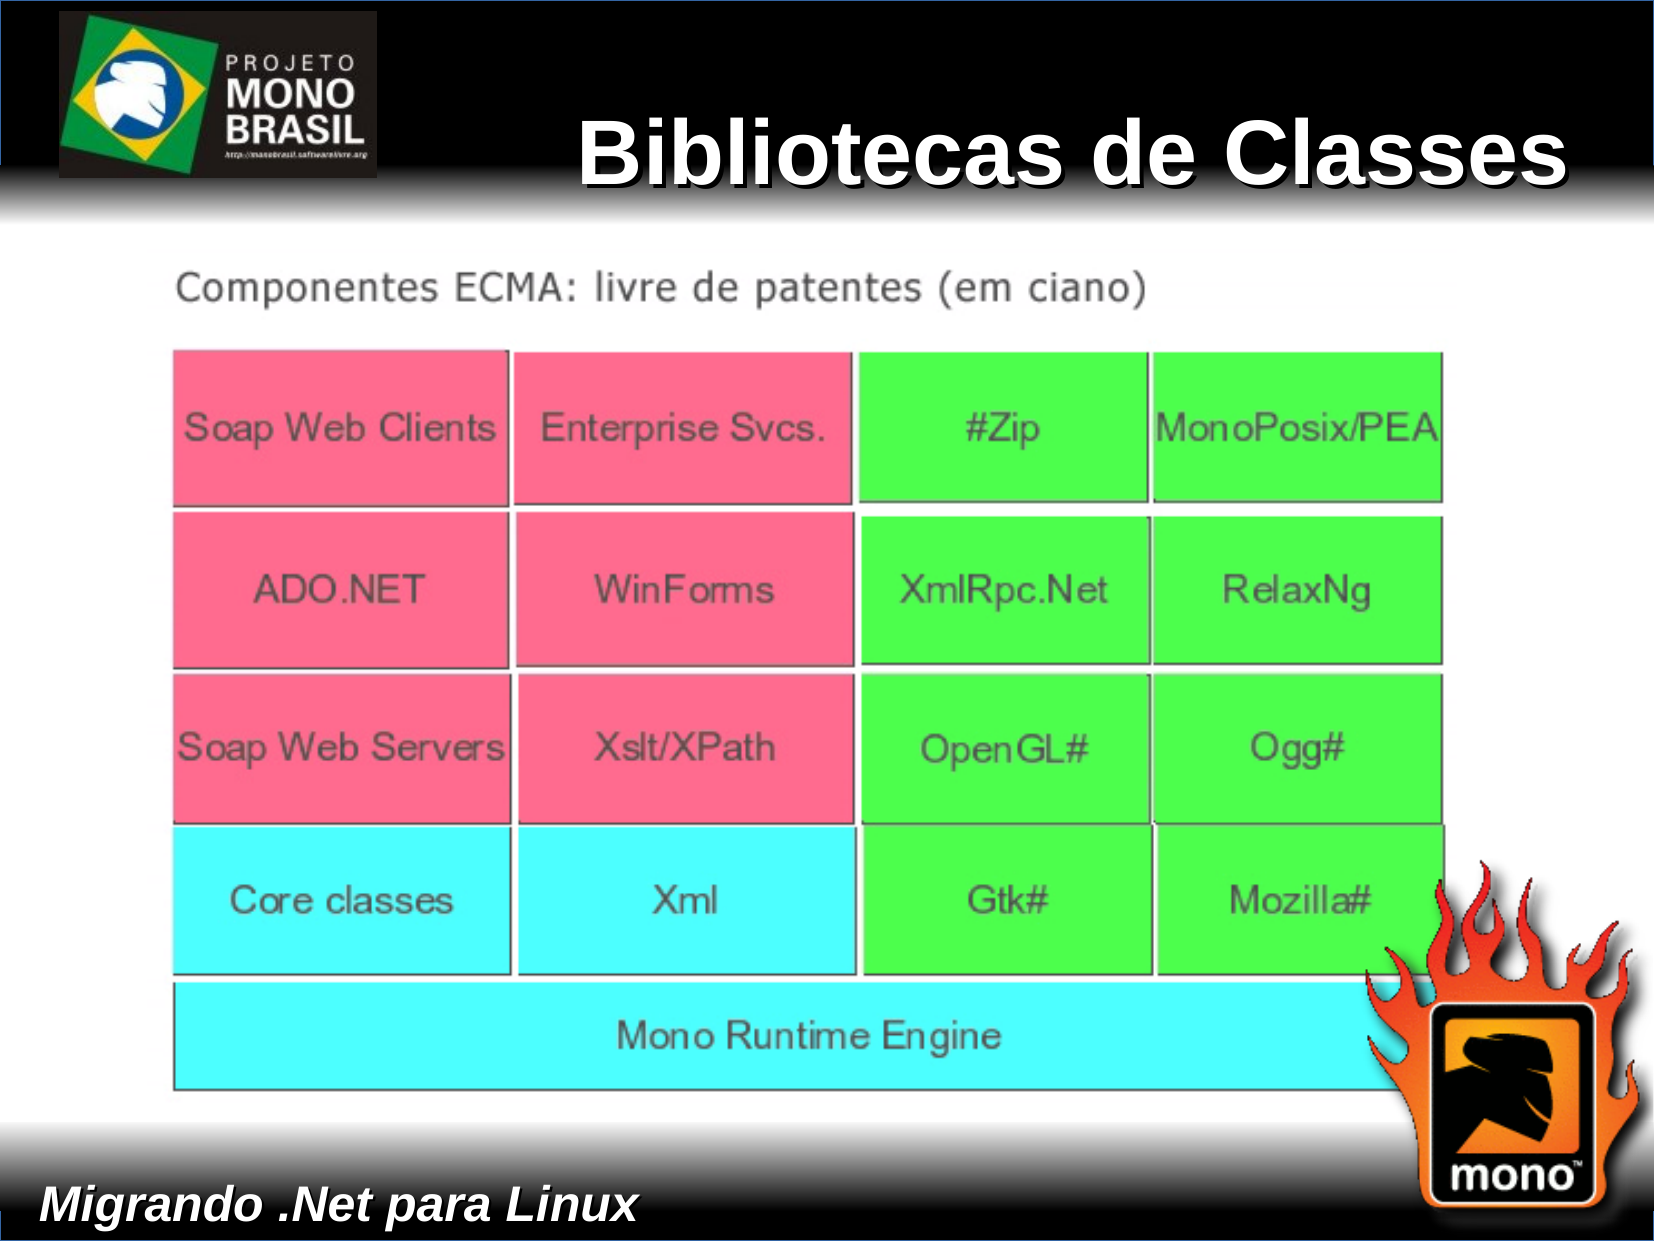

# Bibliotecas de Classes
Migrando .Net para Linux